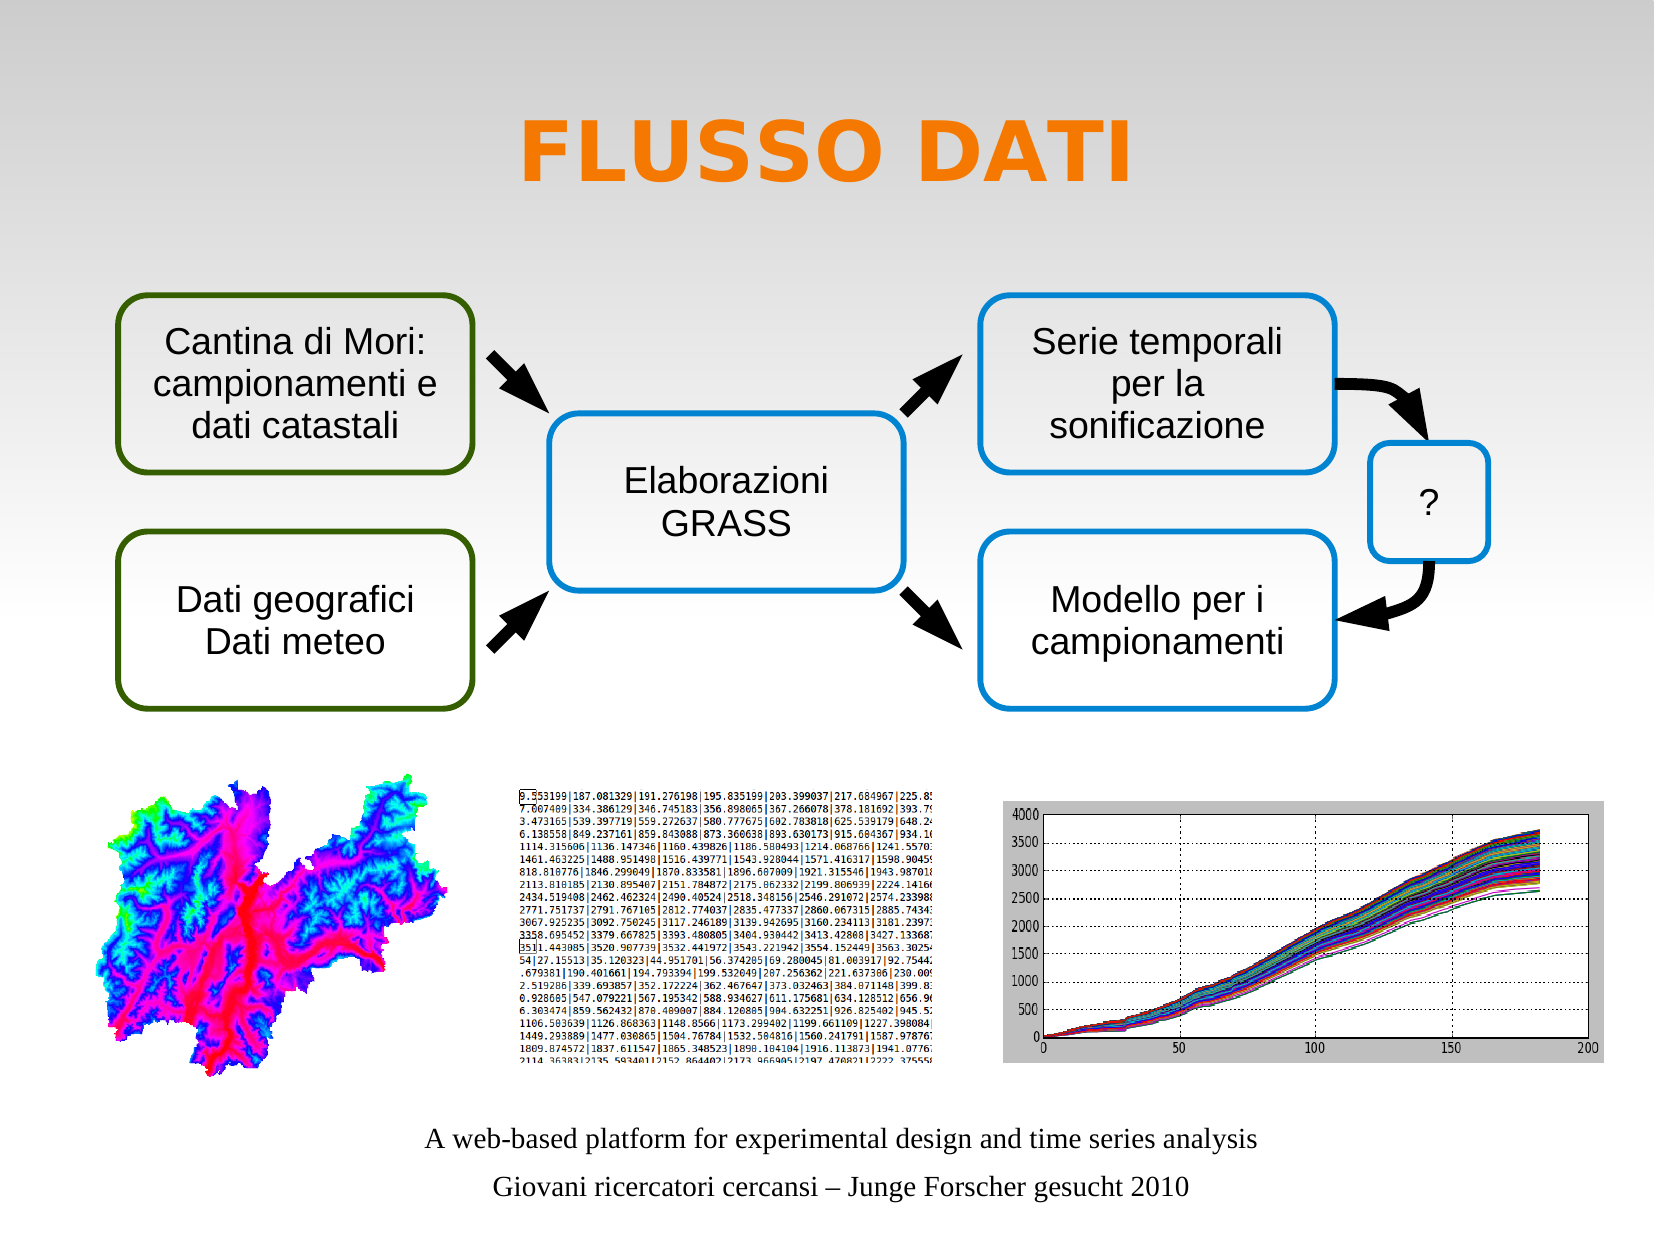

# FLUSSO DATI
Cantina di Mori:
campionamenti e dati catastali
Serie temporali
per la sonificazione
Elaborazioni
GRASS
?
Dati geografici
Dati meteo
Modello per i
campionamenti